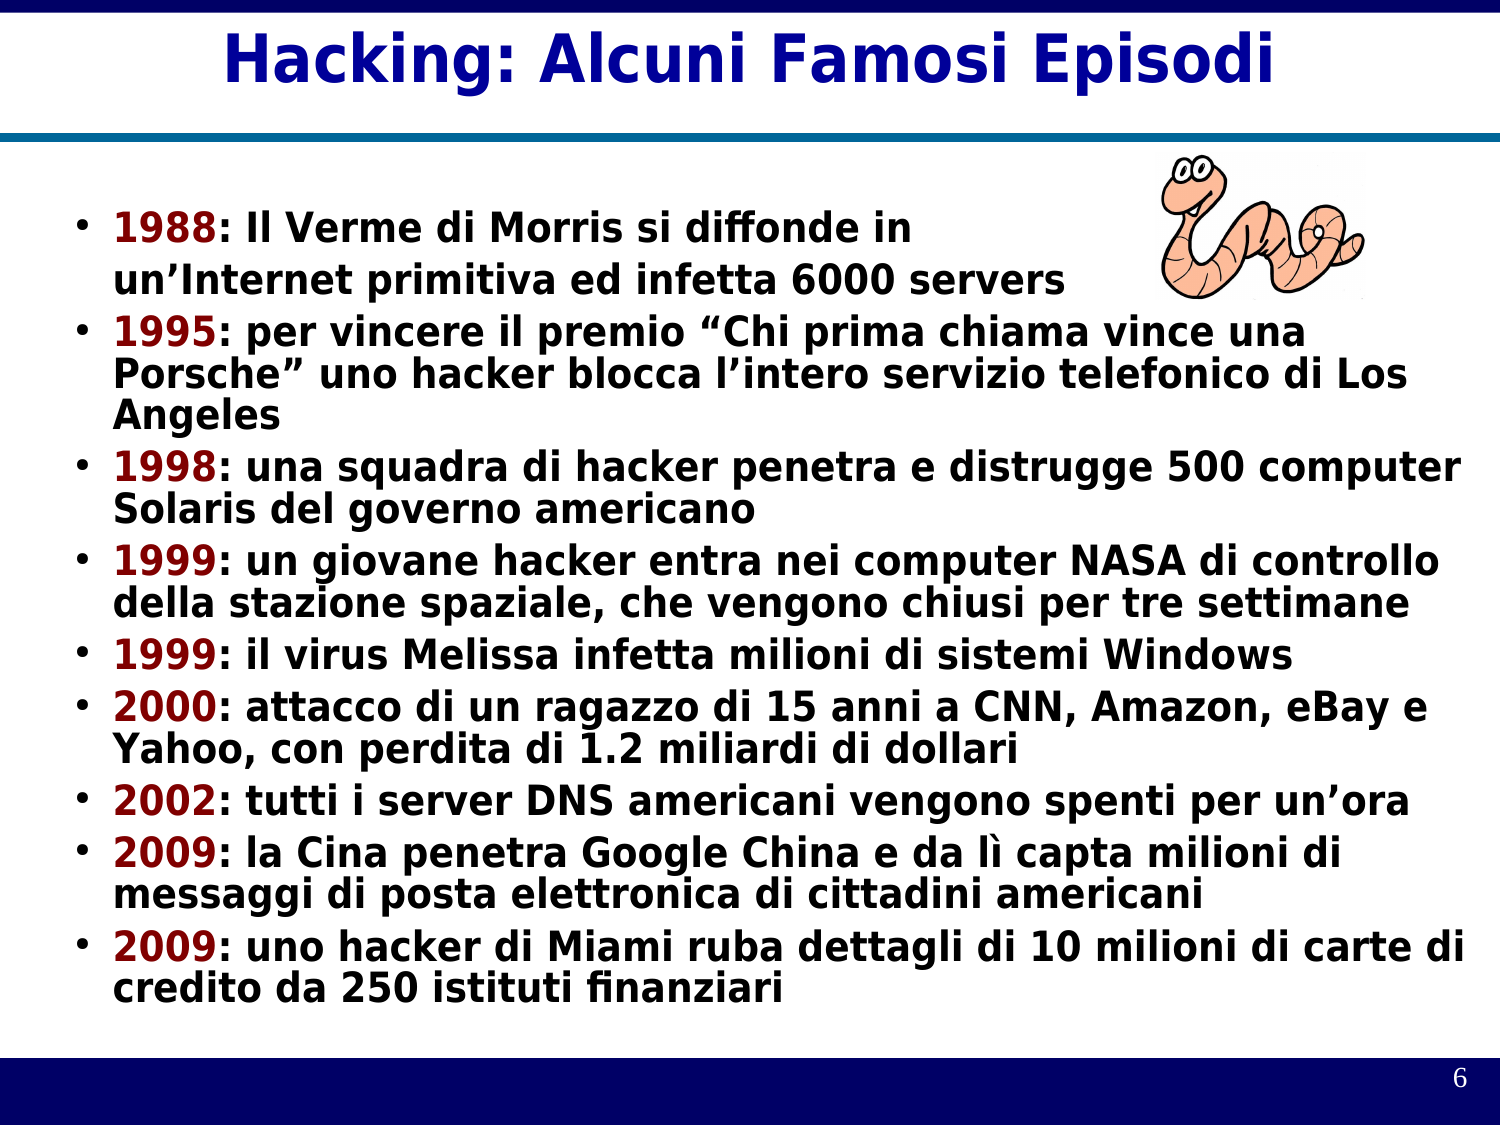

# Hacking: Alcuni Famosi Episodi
1988: Il Verme di Morris si diffonde in
un’Internet primitiva ed infetta 6000 servers
1995: per vincere il premio “Chi prima chiama vince una Porsche” uno hacker blocca l’intero servizio telefonico di Los Angeles
1998: una squadra di hacker penetra e distrugge 500 computer Solaris del governo americano
1999: un giovane hacker entra nei computer NASA di controllo della stazione spaziale, che vengono chiusi per tre settimane
1999: il virus Melissa infetta milioni di sistemi Windows
2000: attacco di un ragazzo di 15 anni a CNN, Amazon, eBay e Yahoo, con perdita di 1.2 miliardi di dollari
2002: tutti i server DNS americani vengono spenti per un’ora
2009: la Cina penetra Google China e da lì capta milioni di messaggi di posta elettronica di cittadini americani
2009: uno hacker di Miami ruba dettagli di 10 milioni di carte di credito da 250 istituti finanziari